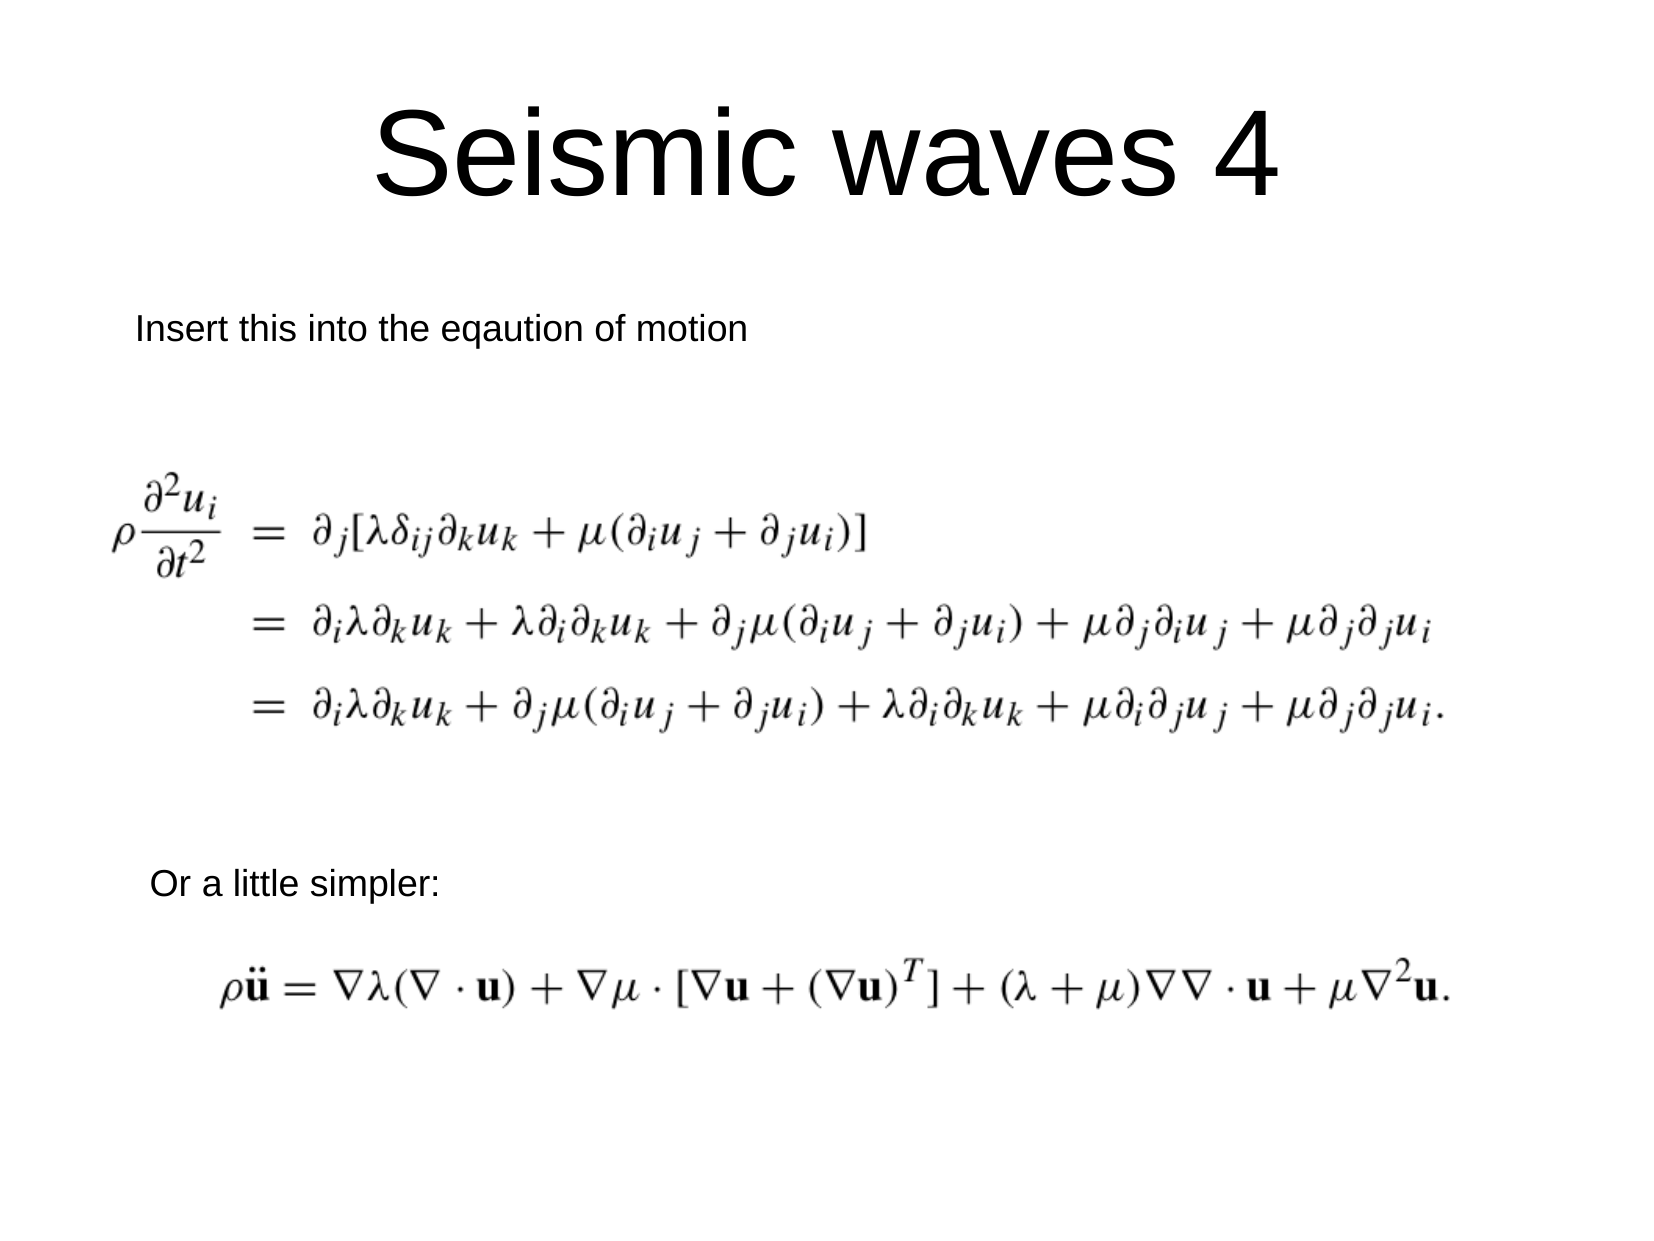

# Seismic waves 4
Insert this into the eqaution of motion
Or a little simpler: